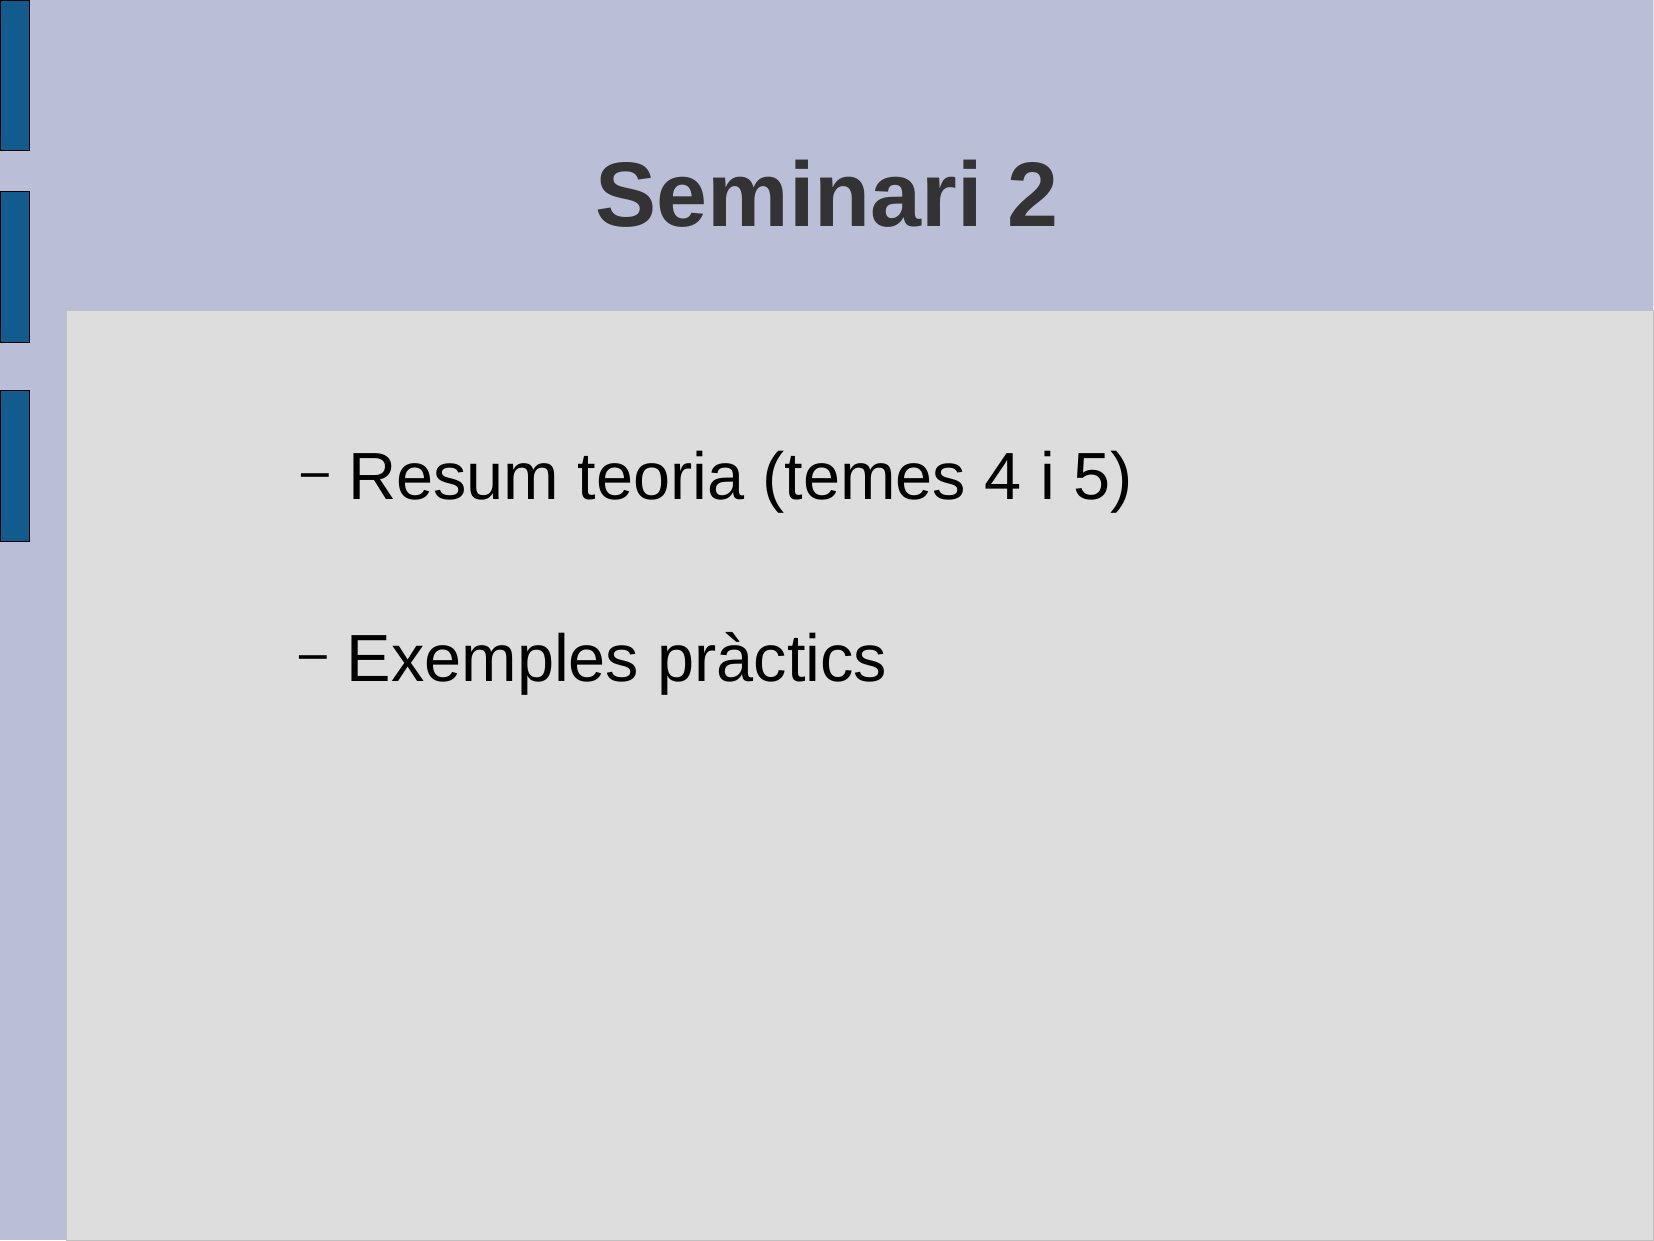

# Seminari 2
Resum teoria (temes 4 i 5)
Exemples pràctics